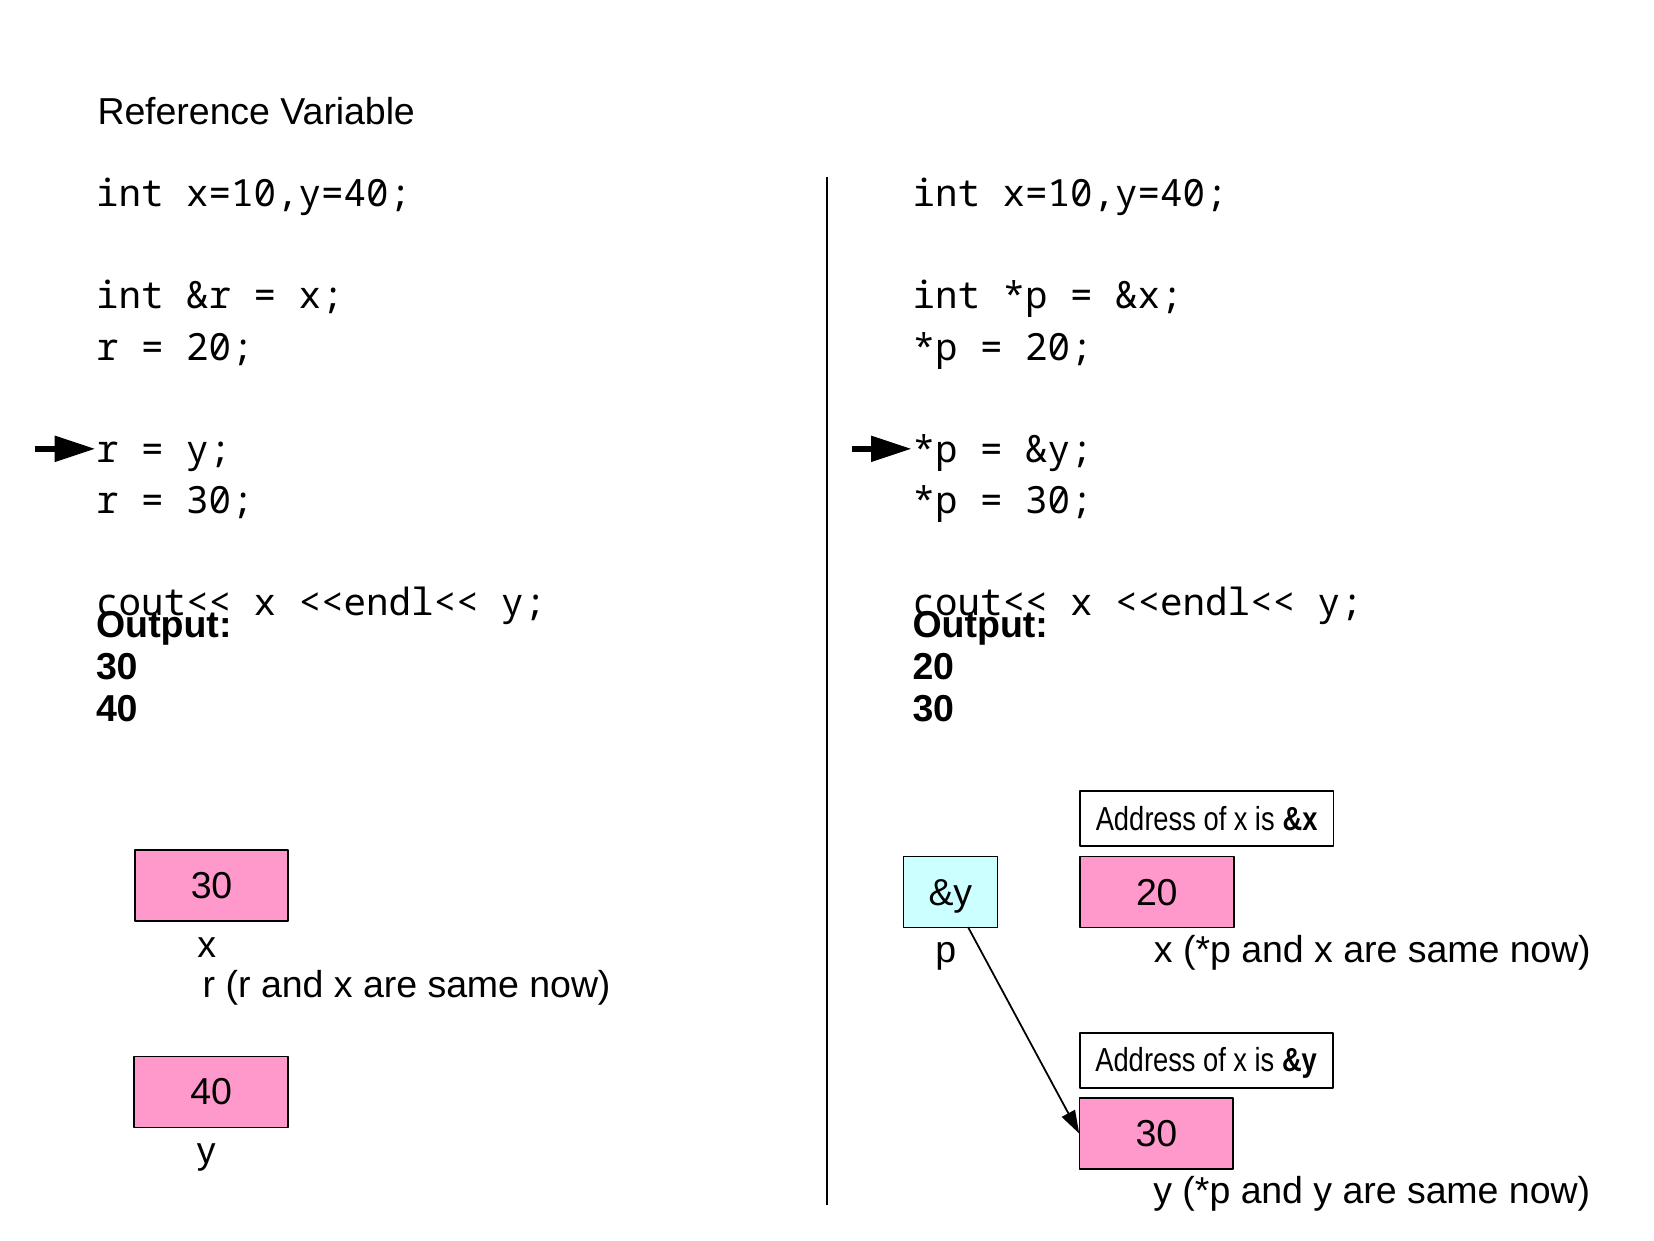

Reference Variable
int x=10,y=40;
int &r = x;
r = 20;
r = y;
r = 30;
cout<< x <<endl<< y;
int x=10,y=40;
int *p = &x;
*p = 20;
*p = &y;
*p = 30;
cout<< x <<endl<< y;
Output:
30
40
Output:
20
30
Address of x is &x
30
&y
20
x
x (*p and x are same now)
p
r (r and x are same now)
Address of x is &y
40
30
y
y (*p and y are same now)